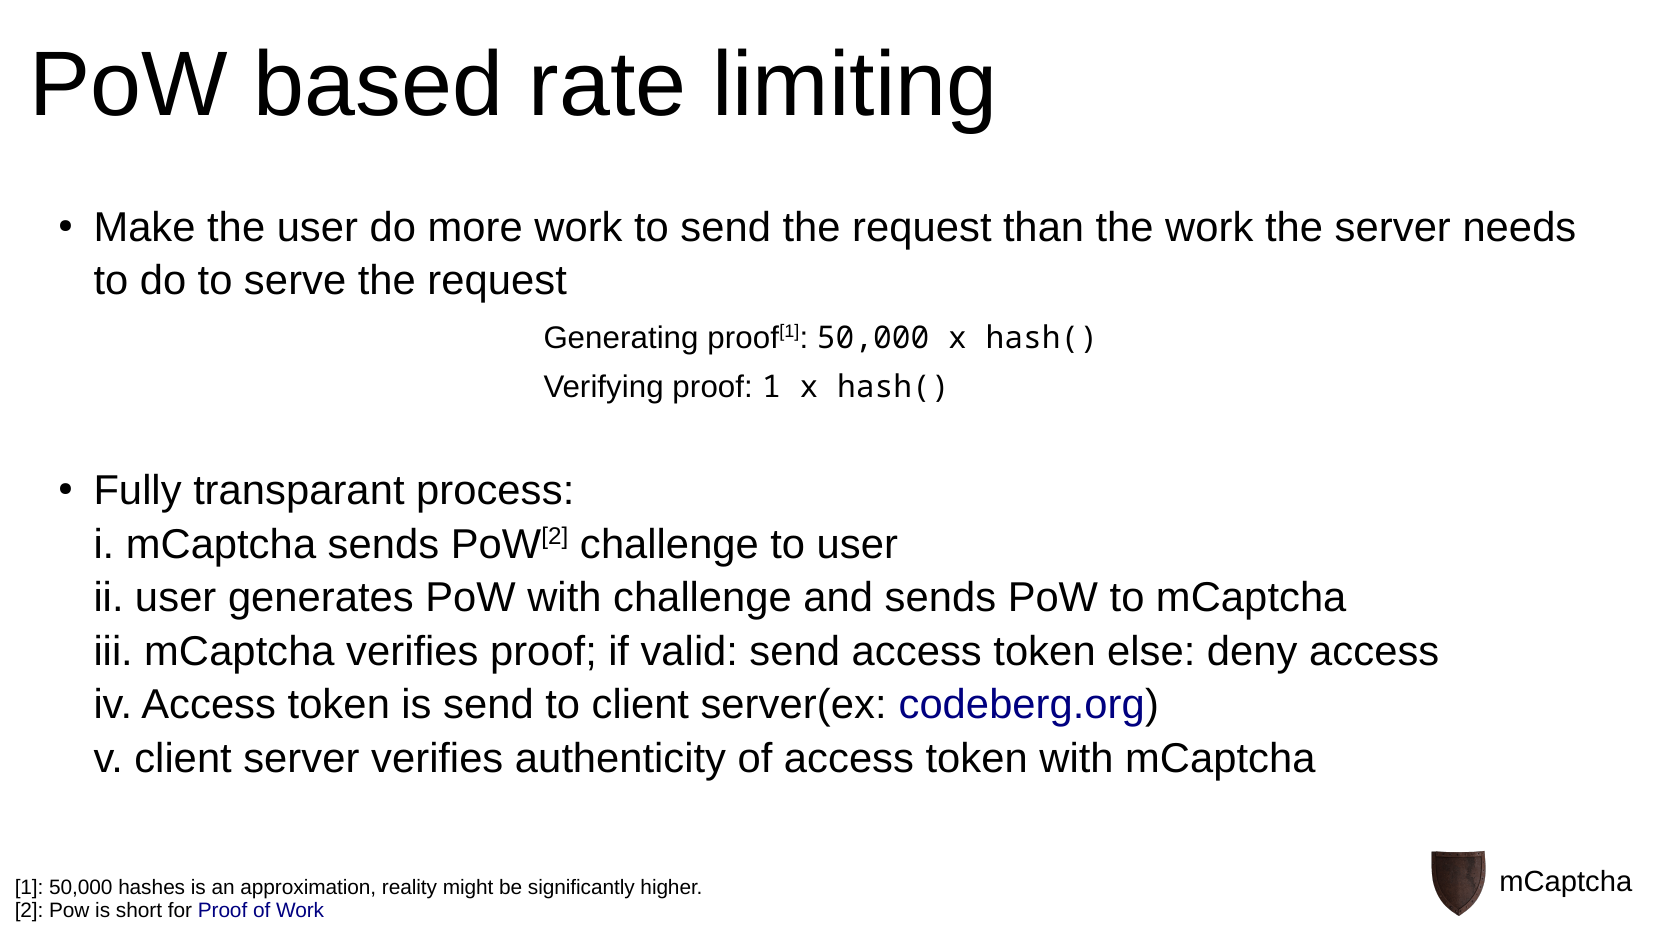

# PoW based rate limiting
Make the user do more work to send the request than the work the server needs to do to serve the request
						Generating proof[1]: 50,000 x hash()
						Verifying proof: 1 x hash()
Fully transparant process:
i. mCaptcha sends PoW[2] challenge to user
ii. user generates PoW with challenge and sends PoW to mCaptcha
iii. mCaptcha verifies proof; if valid: send access token else: deny access
iv. Access token is send to client server(ex: codeberg.org)
v. client server verifies authenticity of access token with mCaptcha
mCaptcha
[1]: 50,000 hashes is an approximation, reality might be significantly higher.
[2]: Pow is short for Proof of Work